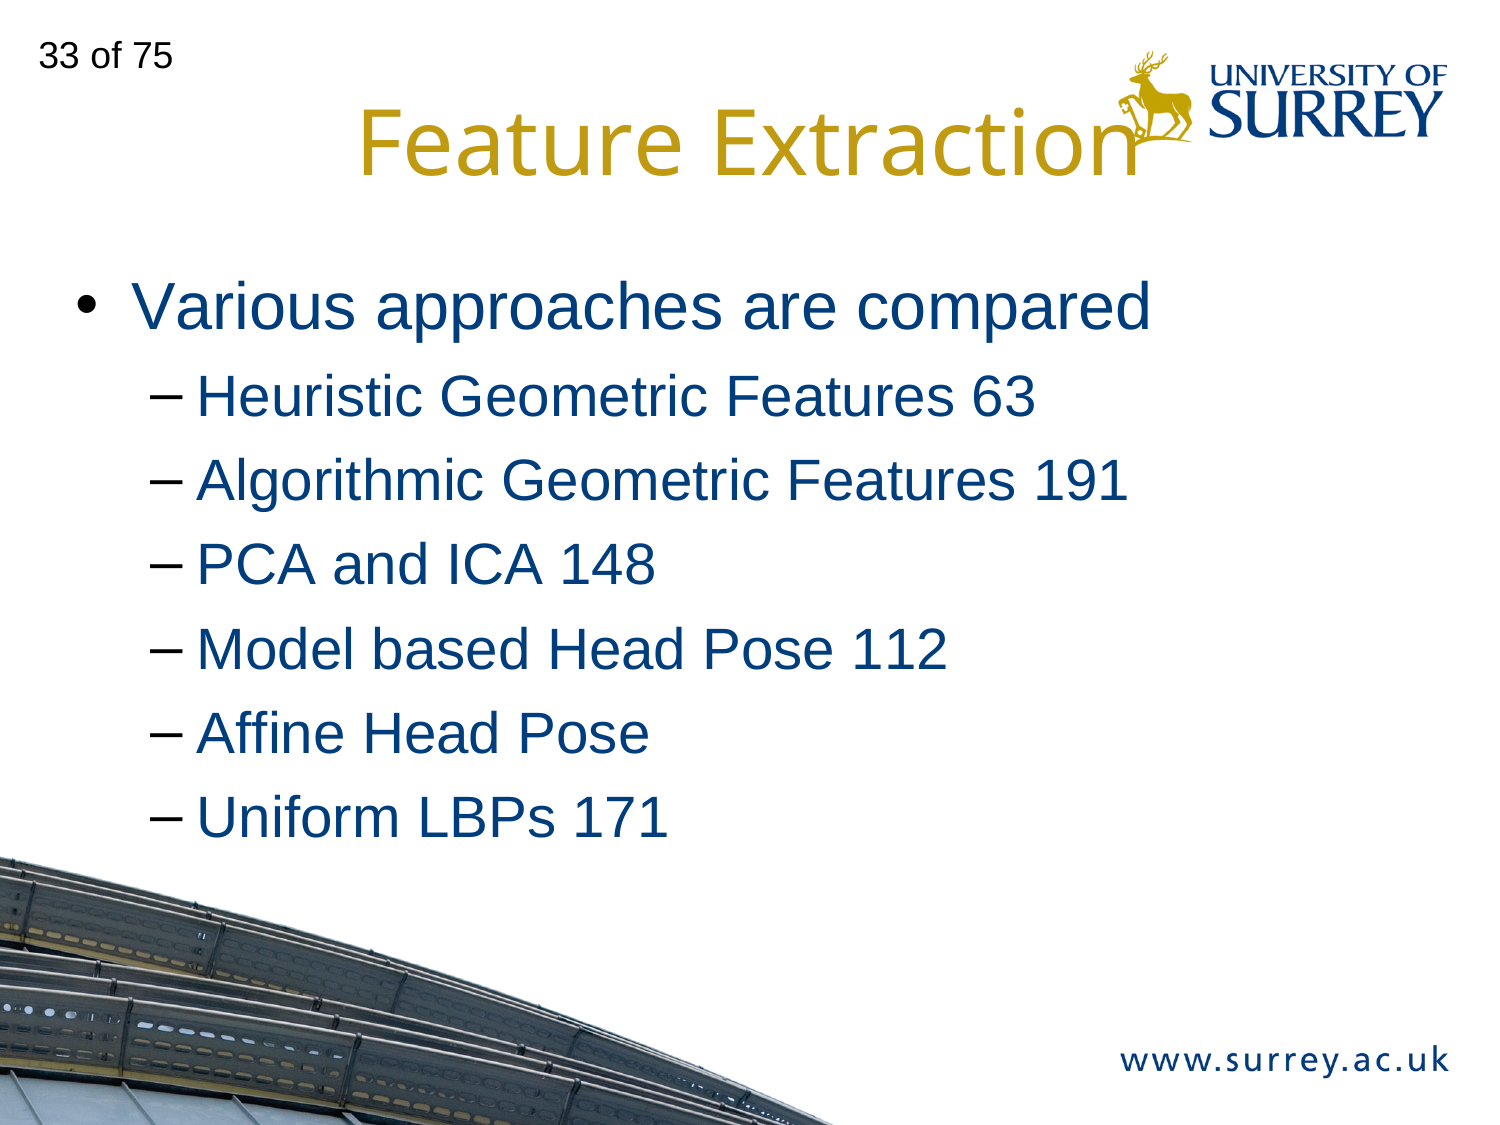

# Feature Extraction
Various approaches are compared
Heuristic Geometric Features 63
Algorithmic Geometric Features 191
PCA and ICA 148
Model based Head Pose 112
Affine Head Pose
Uniform LBPs 171